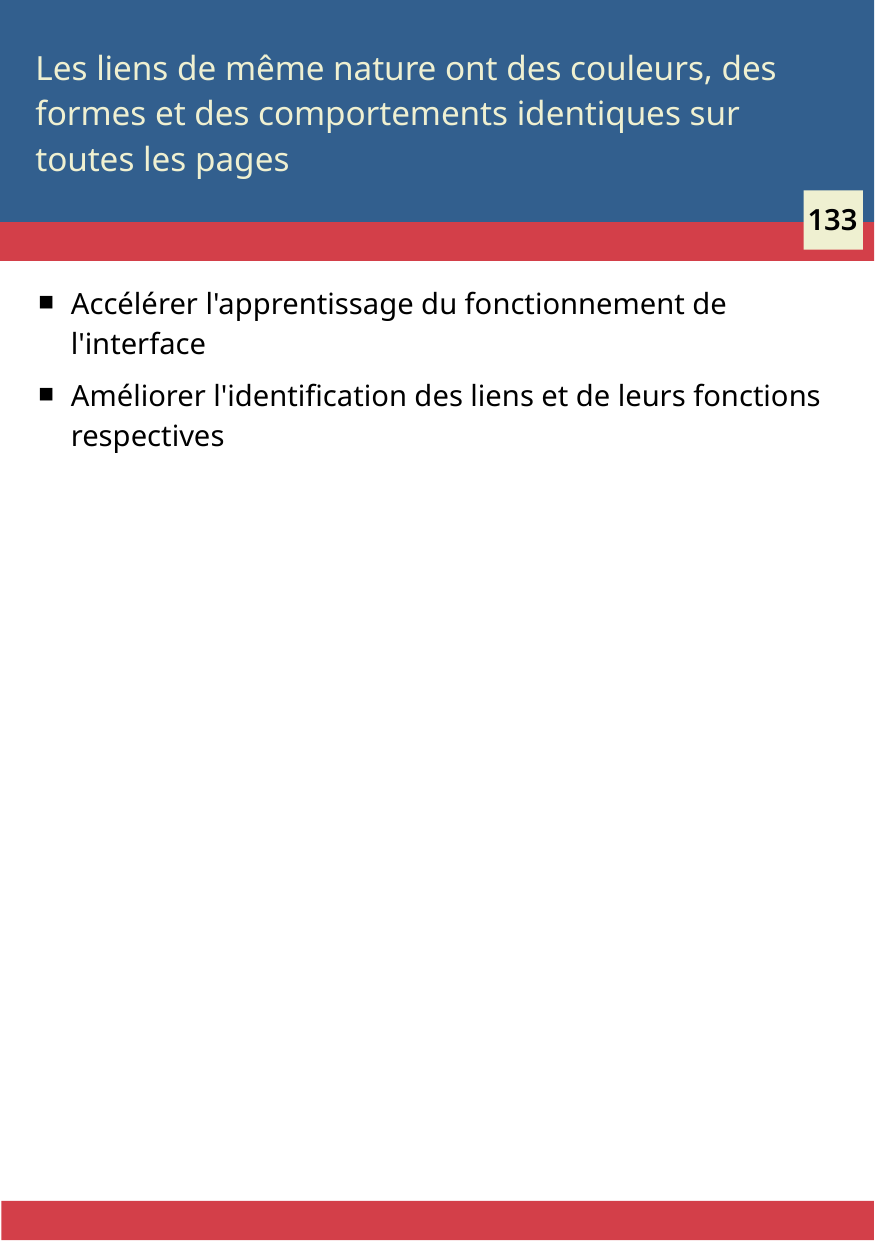

# Les liens de même nature ont des couleurs, des formes et des comportements identiques sur toutes les pages
133
Accélérer l'apprentissage du fonctionnement de l'interface
Améliorer l'identification des liens et de leurs fonctions respectives